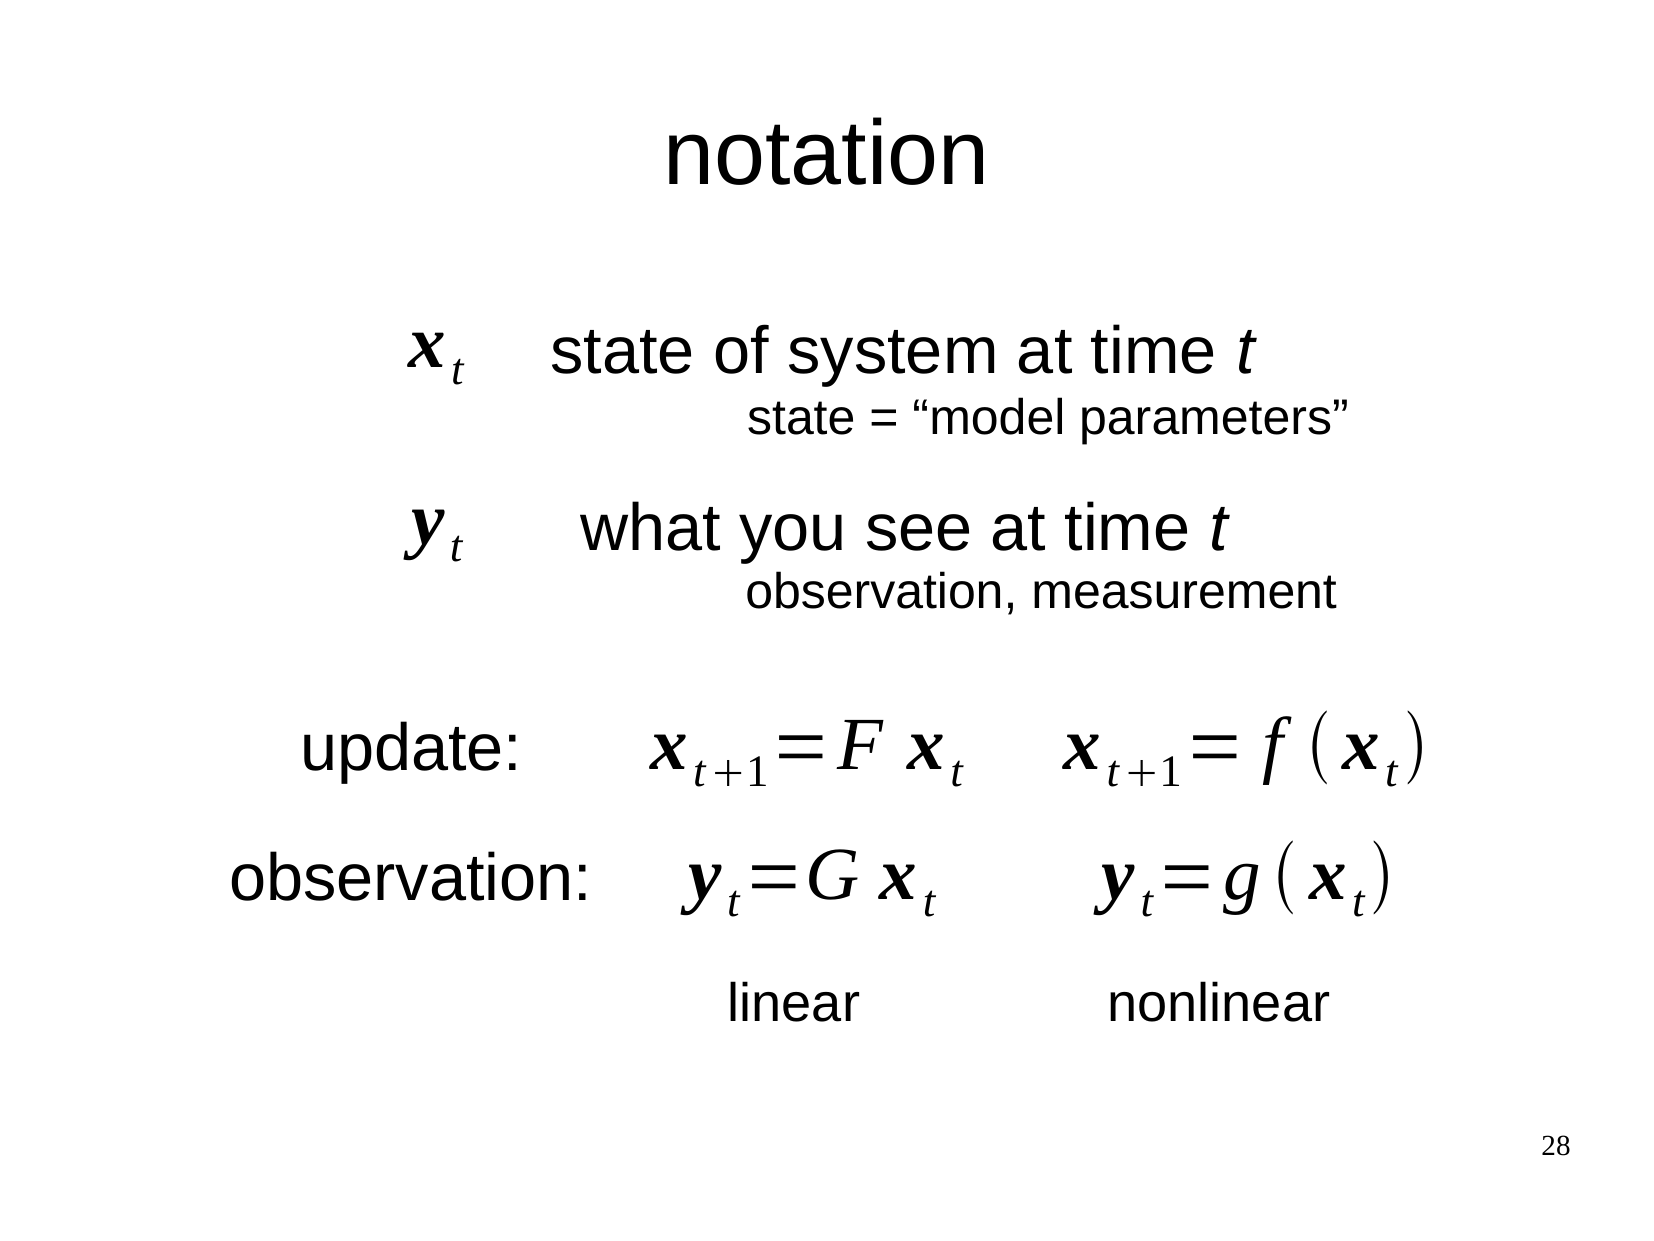

# notation
state of system at time t
state = “model parameters”
what you see at time t
observation, measurement
update:
observation:
linear
nonlinear
28